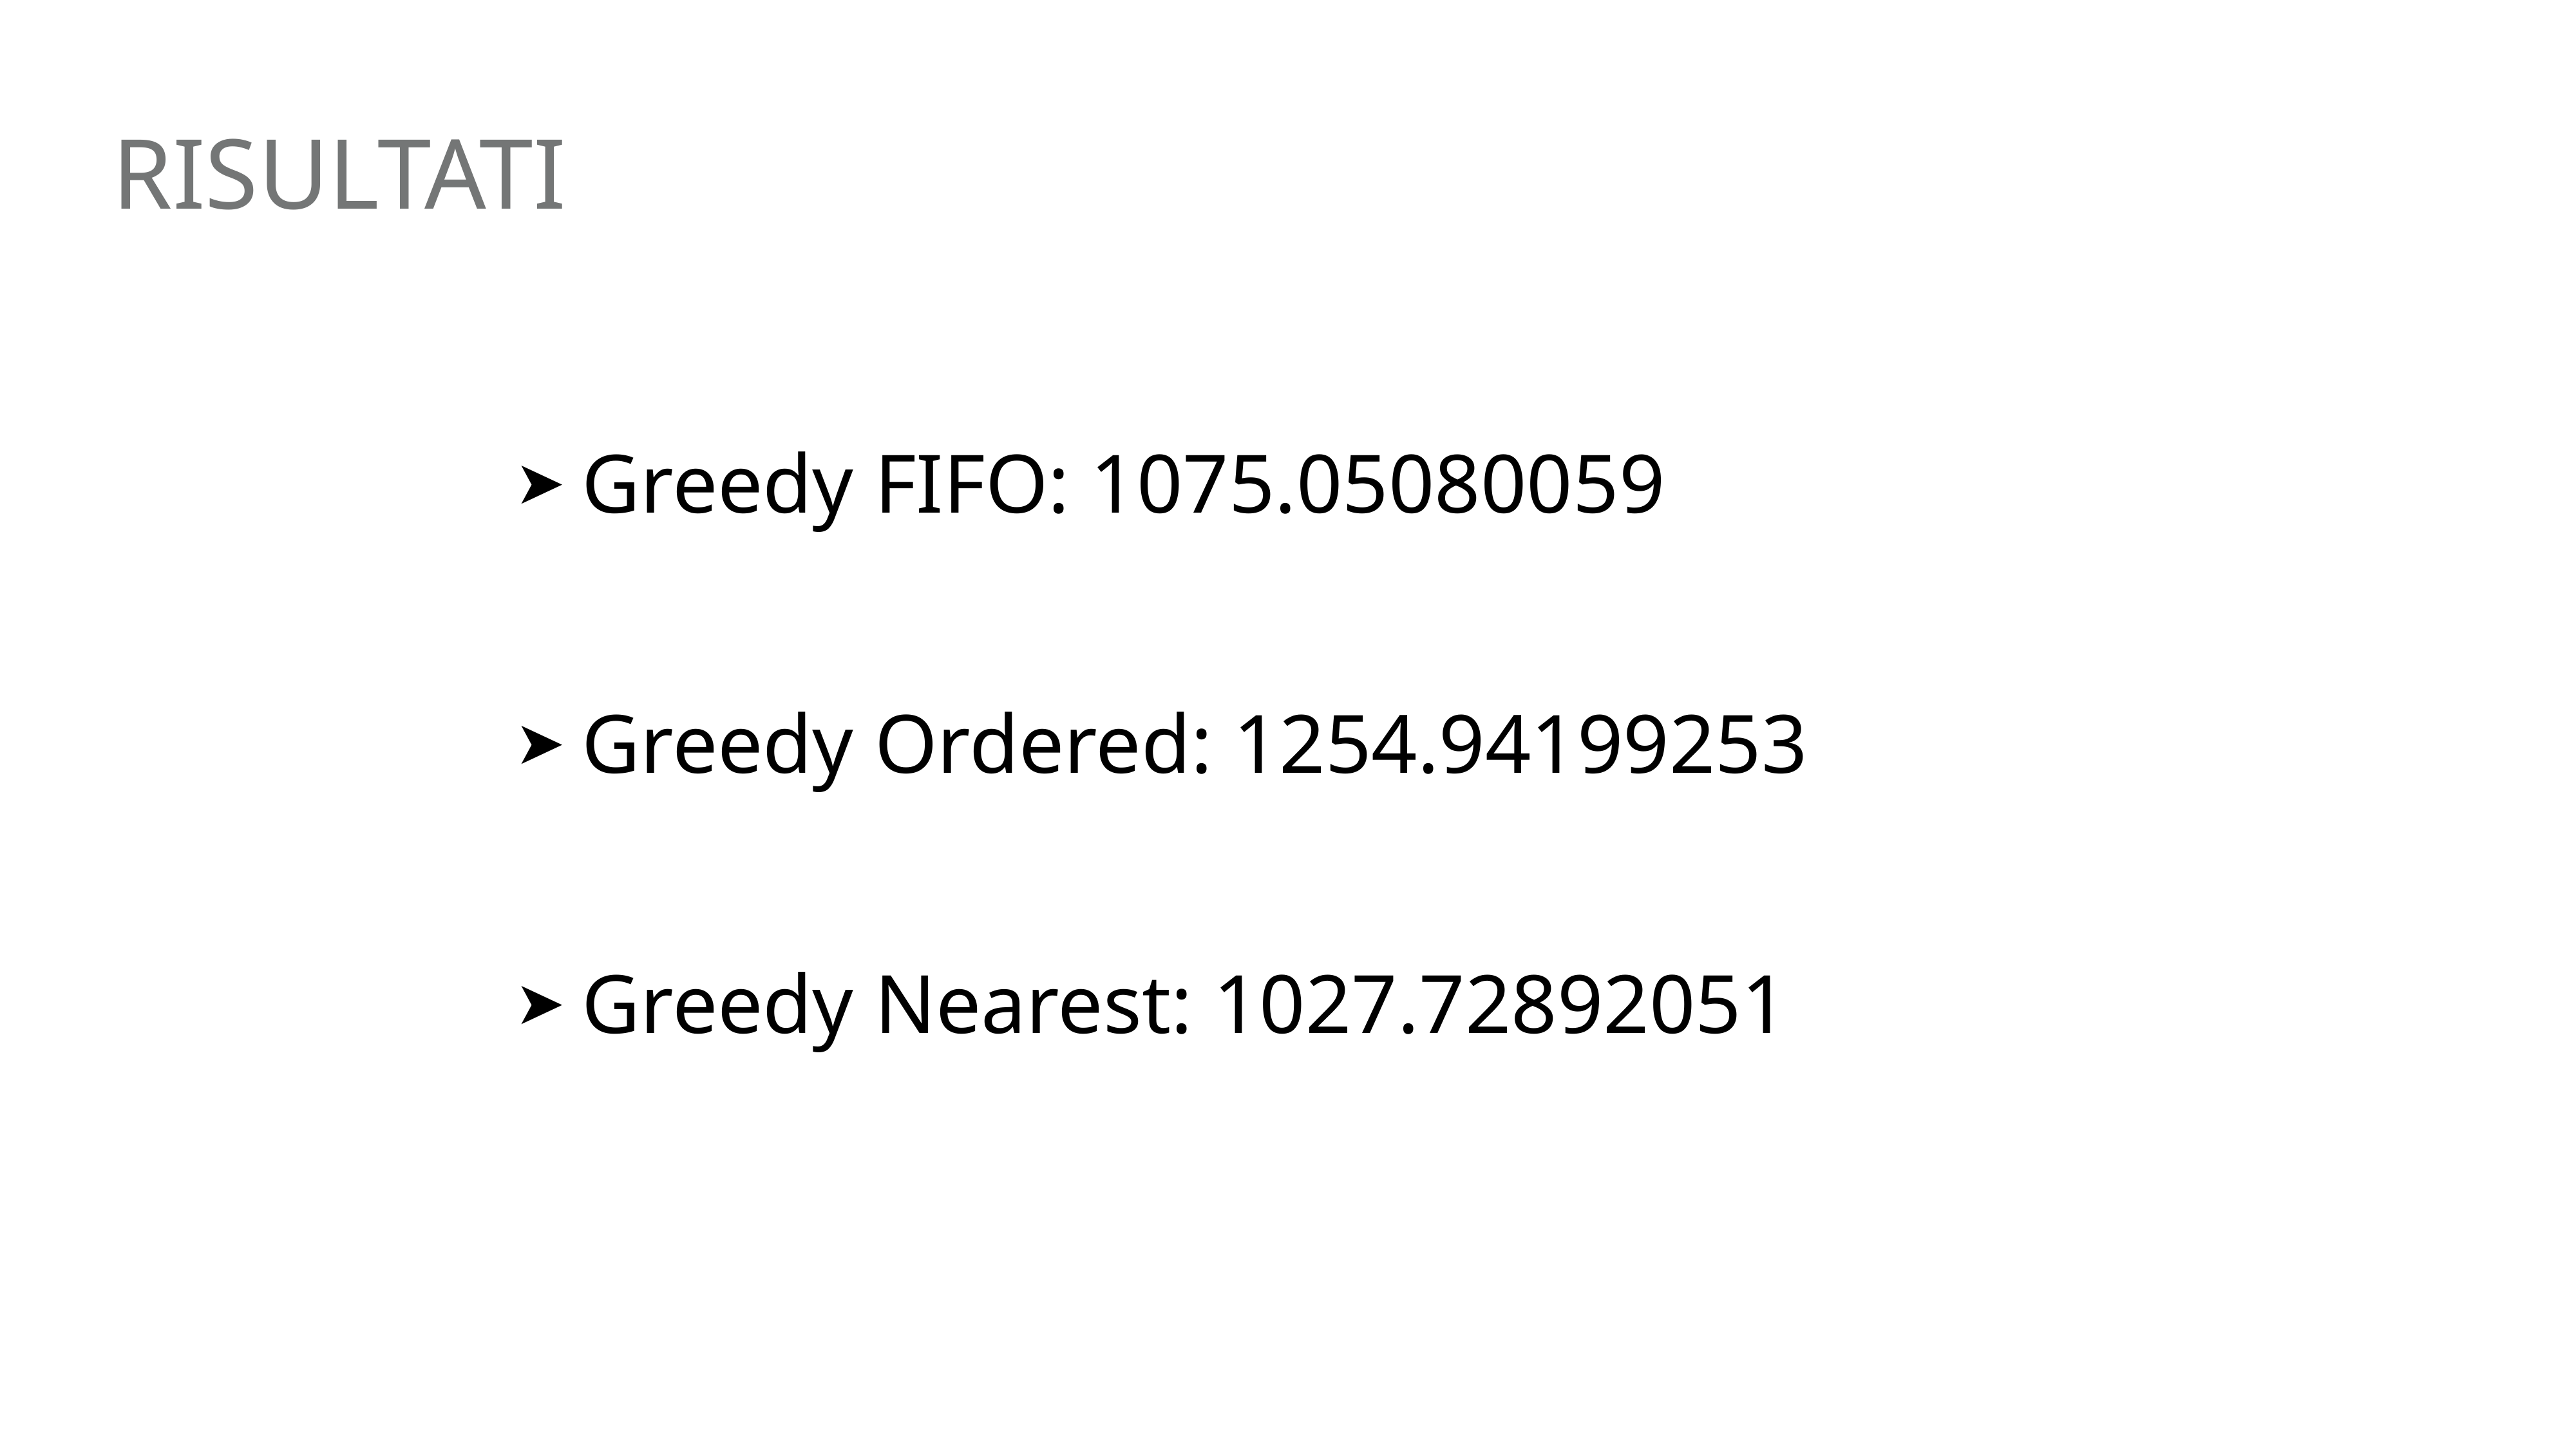

risultati
#
Greedy FIFO: 1075.05080059
Greedy Ordered: 1254.94199253
Greedy Nearest: 1027.72892051